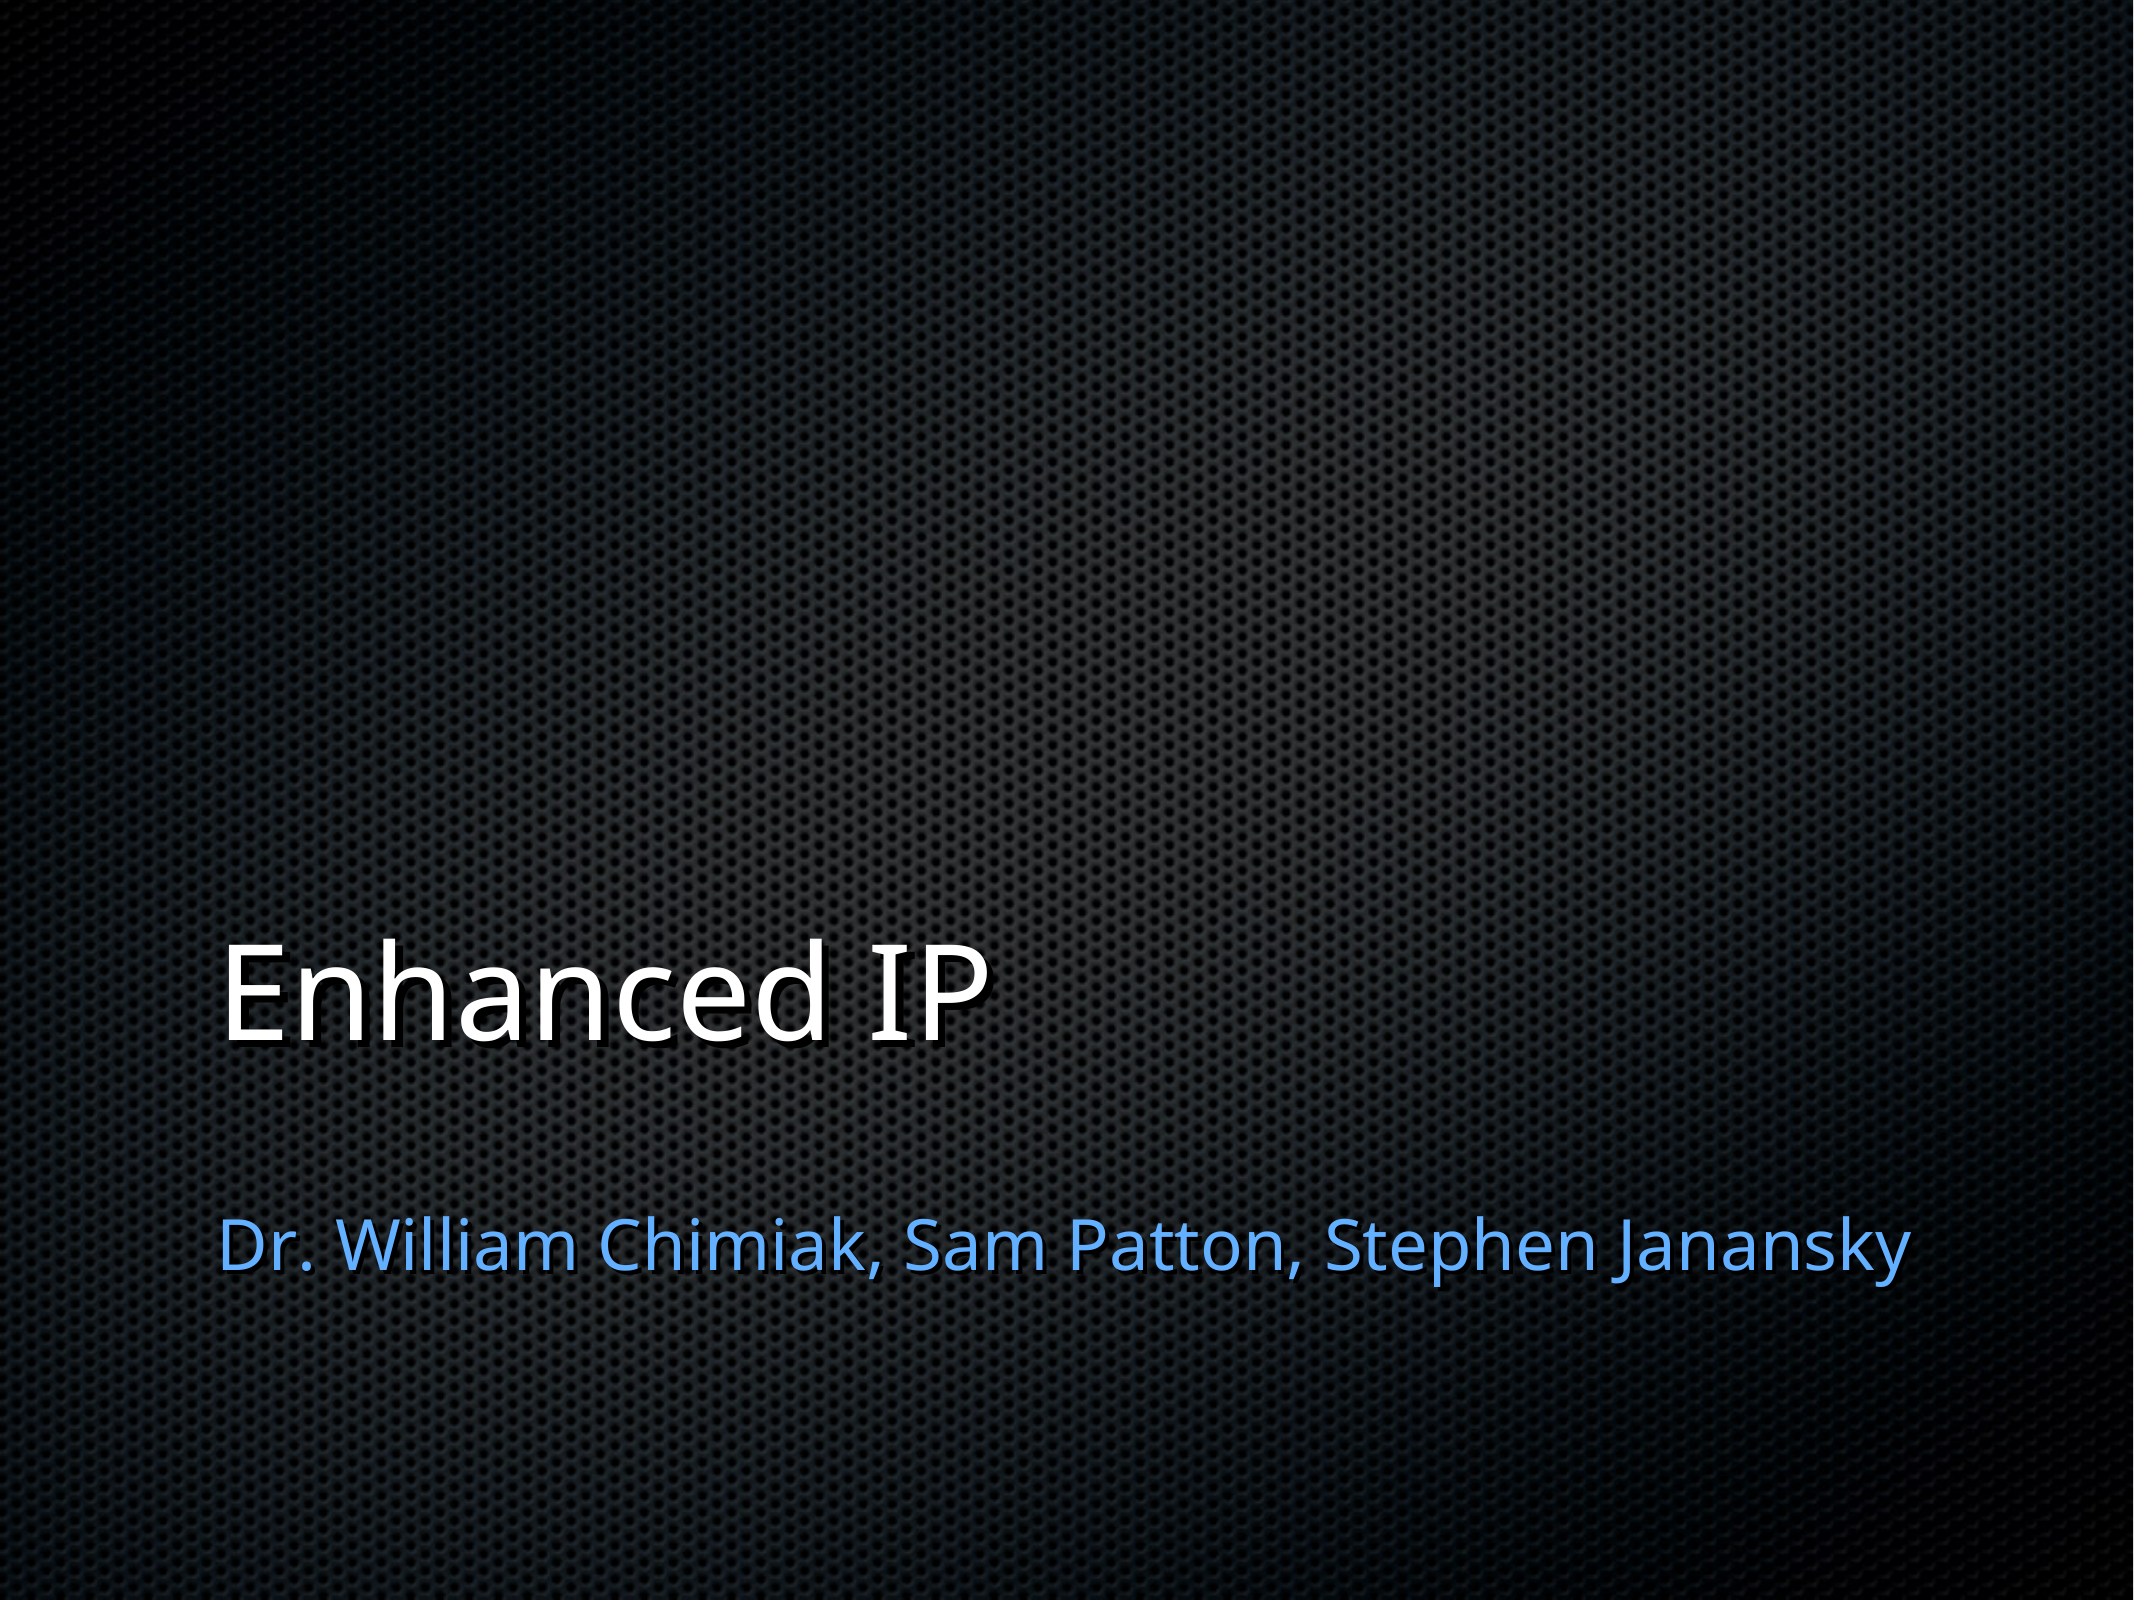

# Enhanced IP
Dr. William Chimiak, Sam Patton, Stephen Janansky